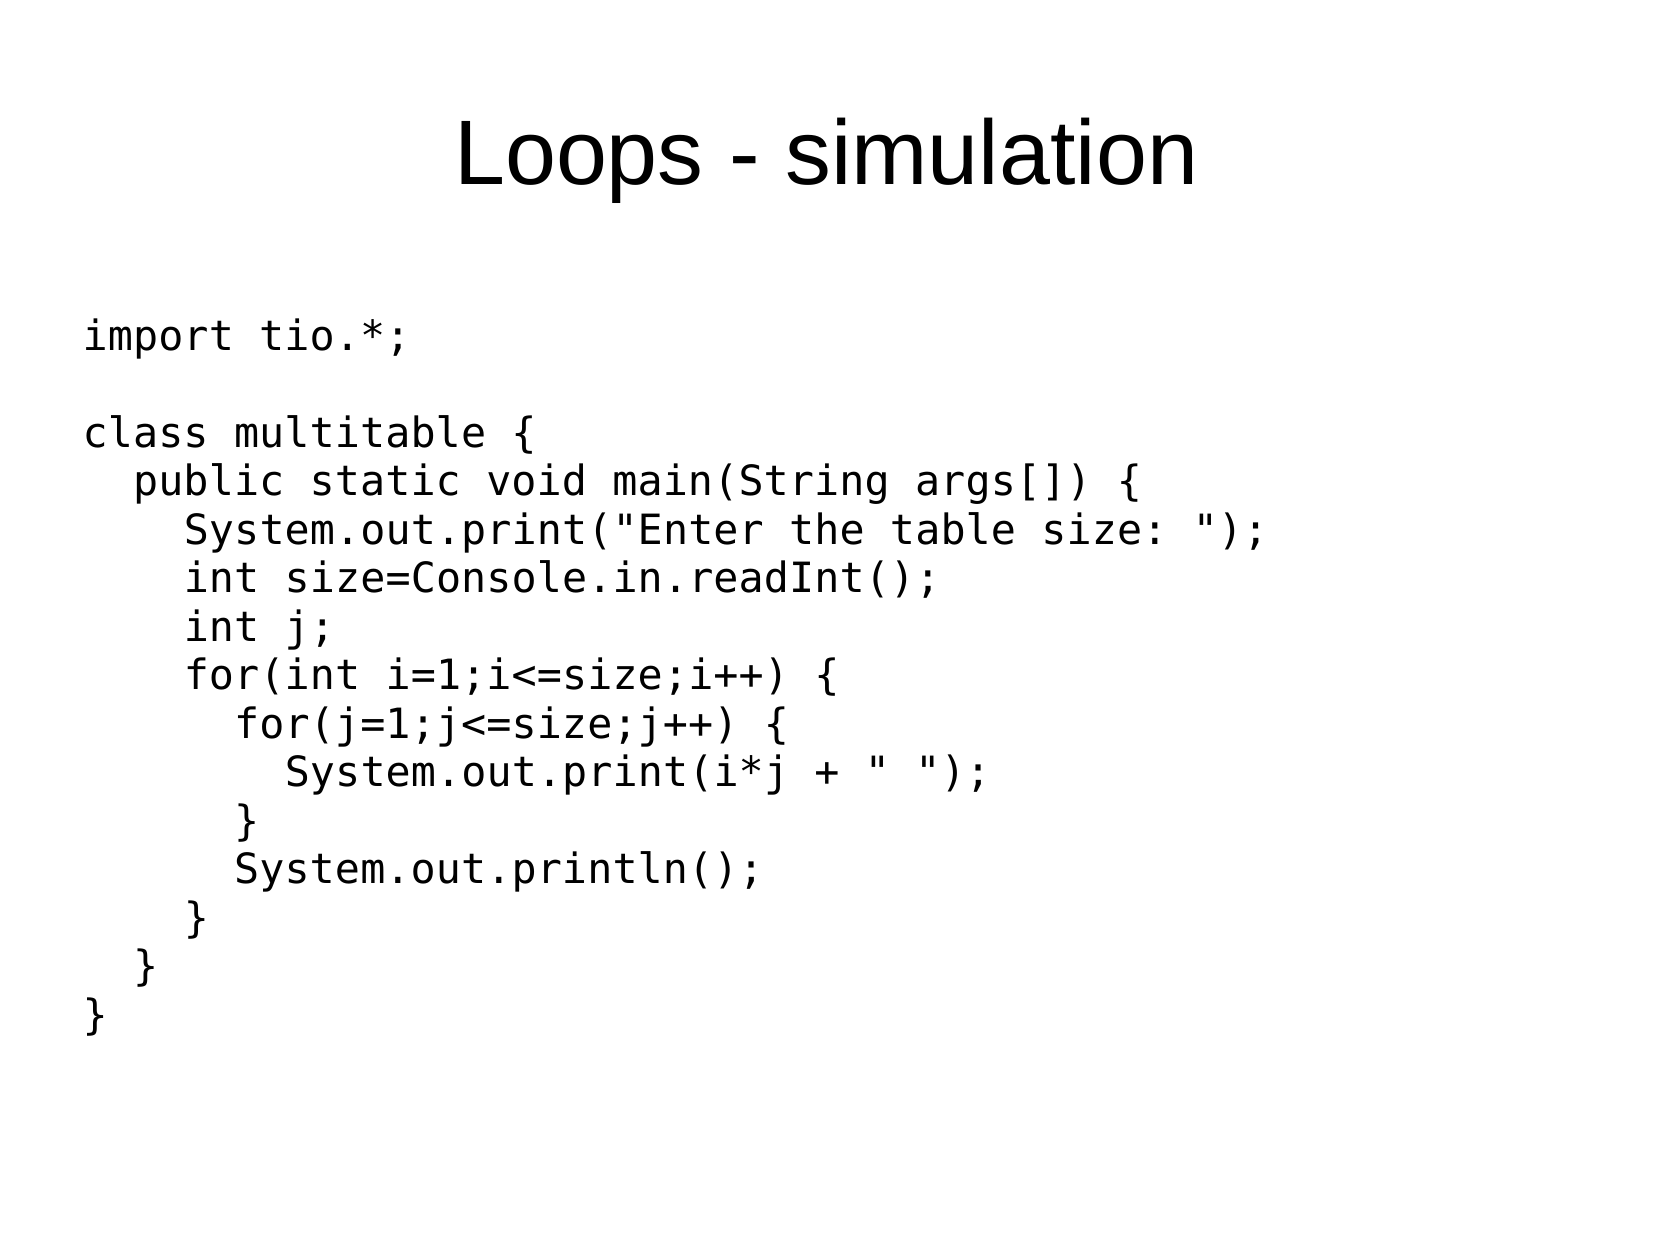

# Loops - simulation
import tio.*;
class multitable {
 public static void main(String args[]) {
 System.out.print("Enter the table size: ");
 int size=Console.in.readInt();
 int j;
 for(int i=1;i<=size;i++) {
 for(j=1;j<=size;j++) {
 System.out.print(i*j + " ");
 }
 System.out.println();
 }
 }
}